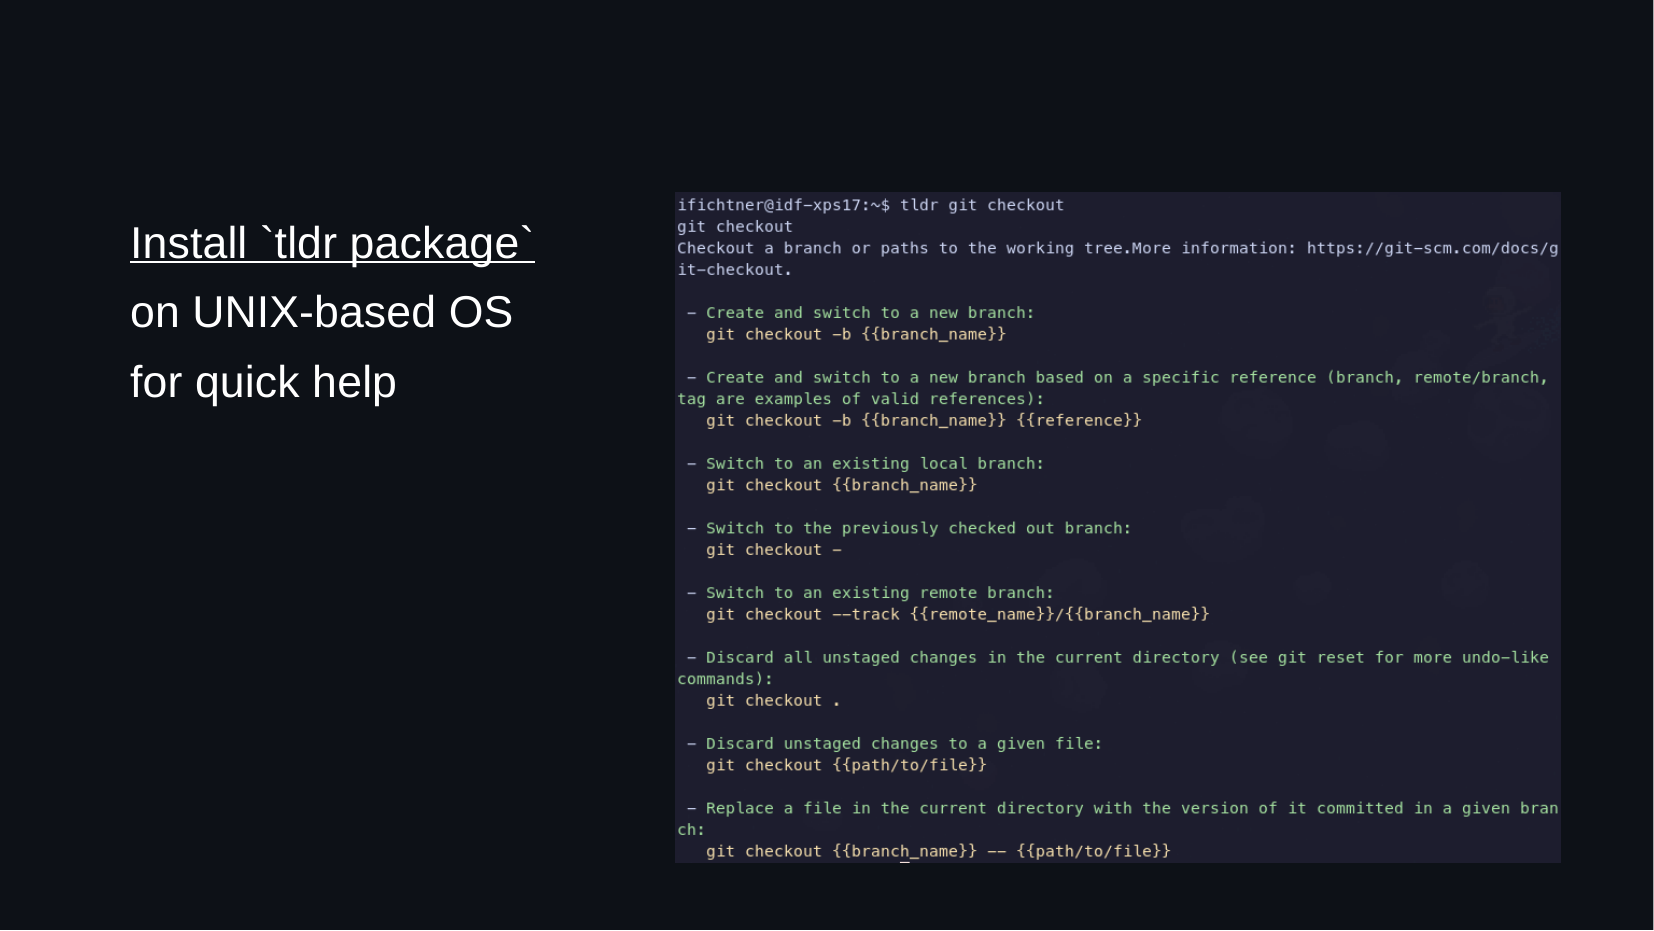

#
Install `tldr package`
on UNIX-based OS
for quick help